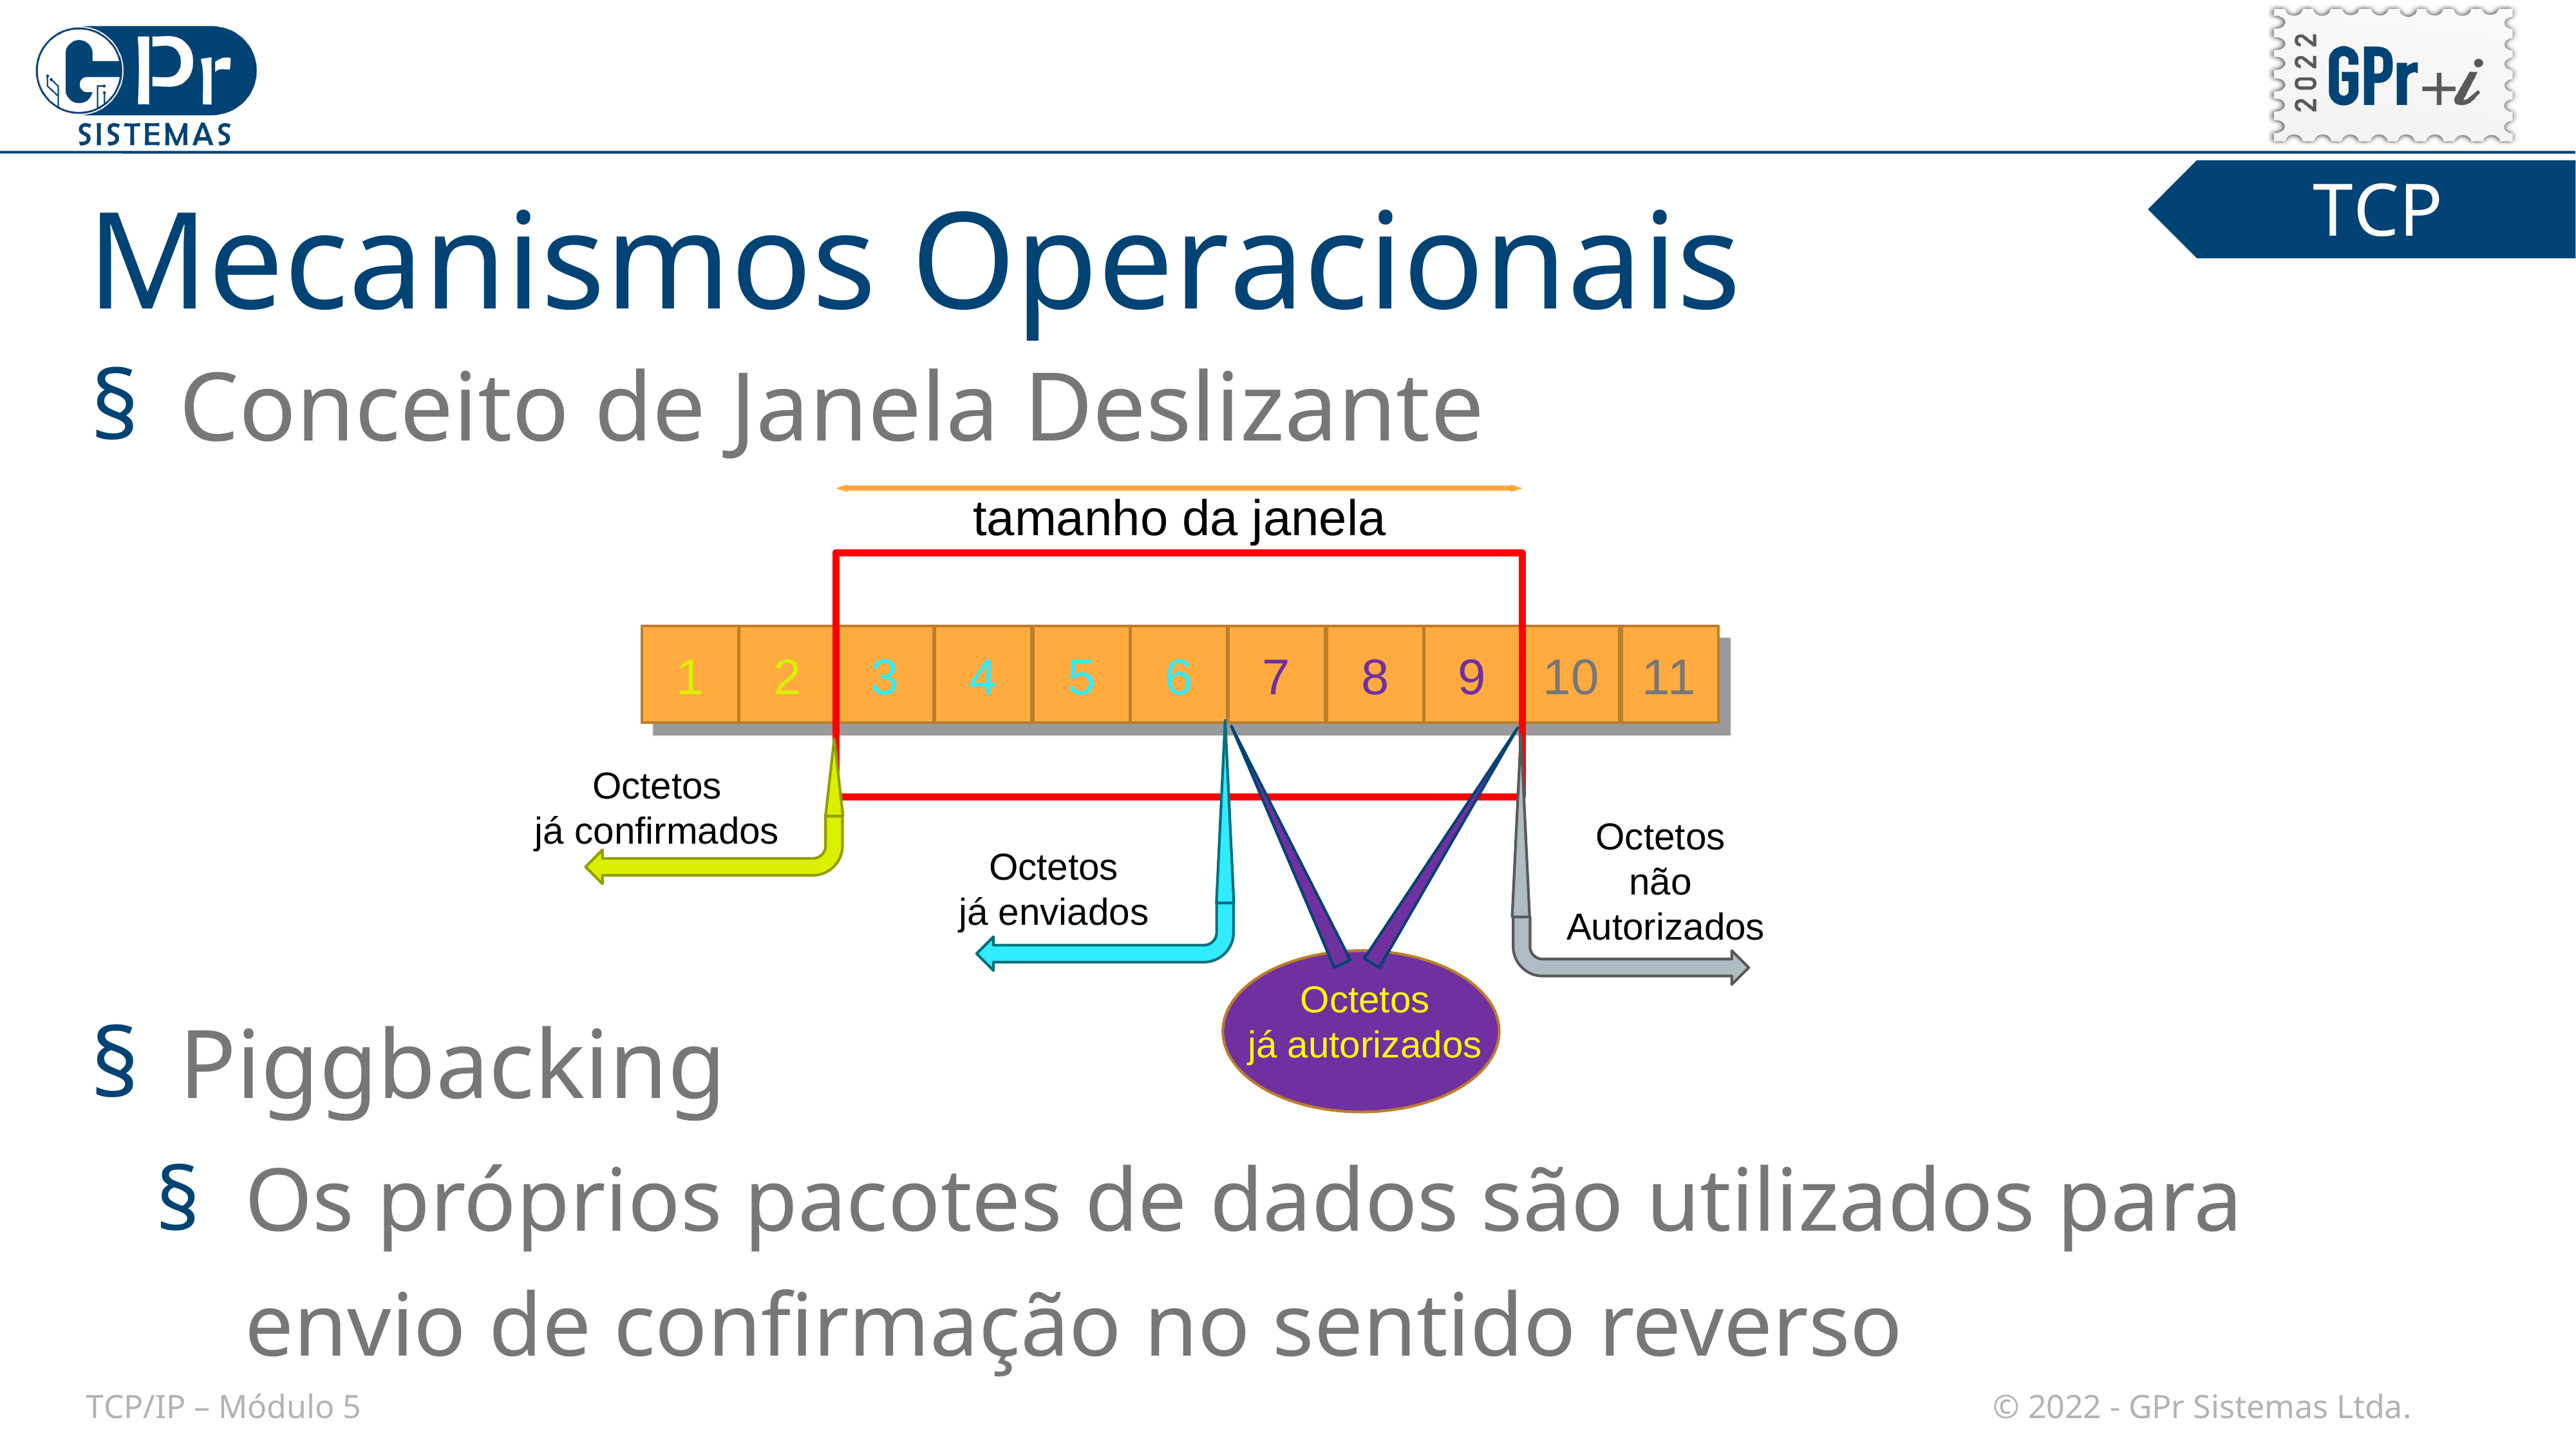

TCP
Mecanismos Operacionais
# Conceito de Janela Deslizante
Piggbacking
Os próprios pacotes de dados são utilizados para envio de confirmação no sentido reverso
tamanho da janela
1
2
3
4
5
6
7
8
9
10
11
Octetos
já confirmados
Octetos
não
 Autorizados
Octetos
já enviados
Octetos
já autorizados